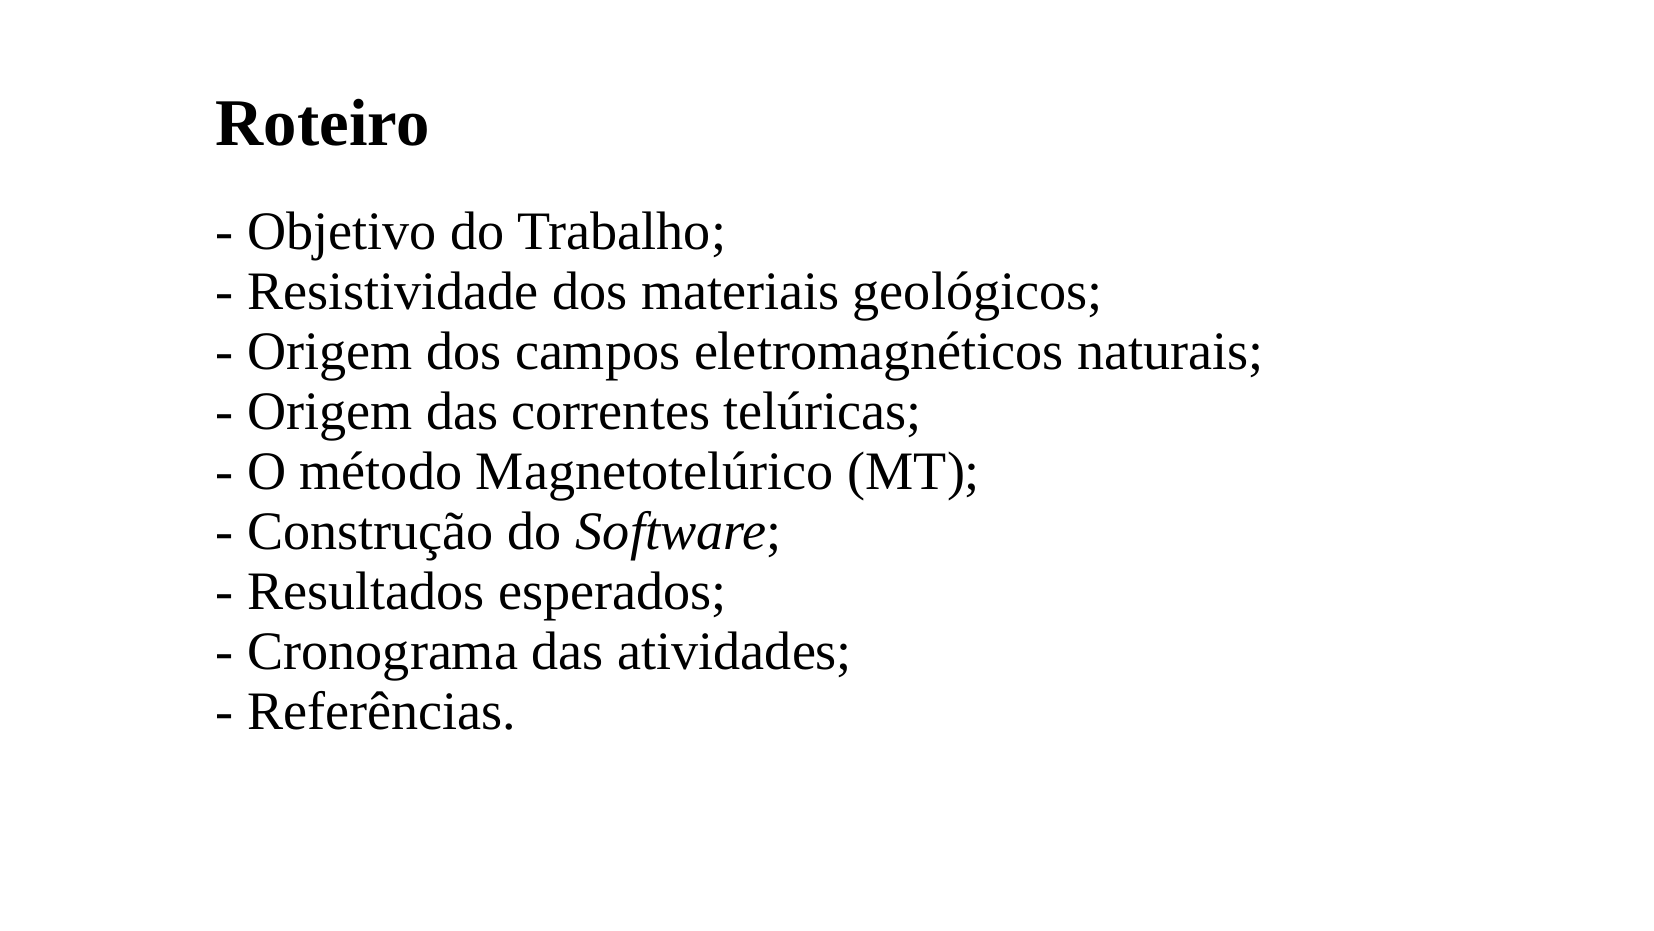

Roteiro
- Objetivo do Trabalho;
- Resistividade dos materiais geológicos;
- Origem dos campos eletromagnéticos naturais;
- Origem das correntes telúricas;
- O método Magnetotelúrico (MT);
- Construção do Software;
- Resultados esperados;
- Cronograma das atividades;
- Referências.